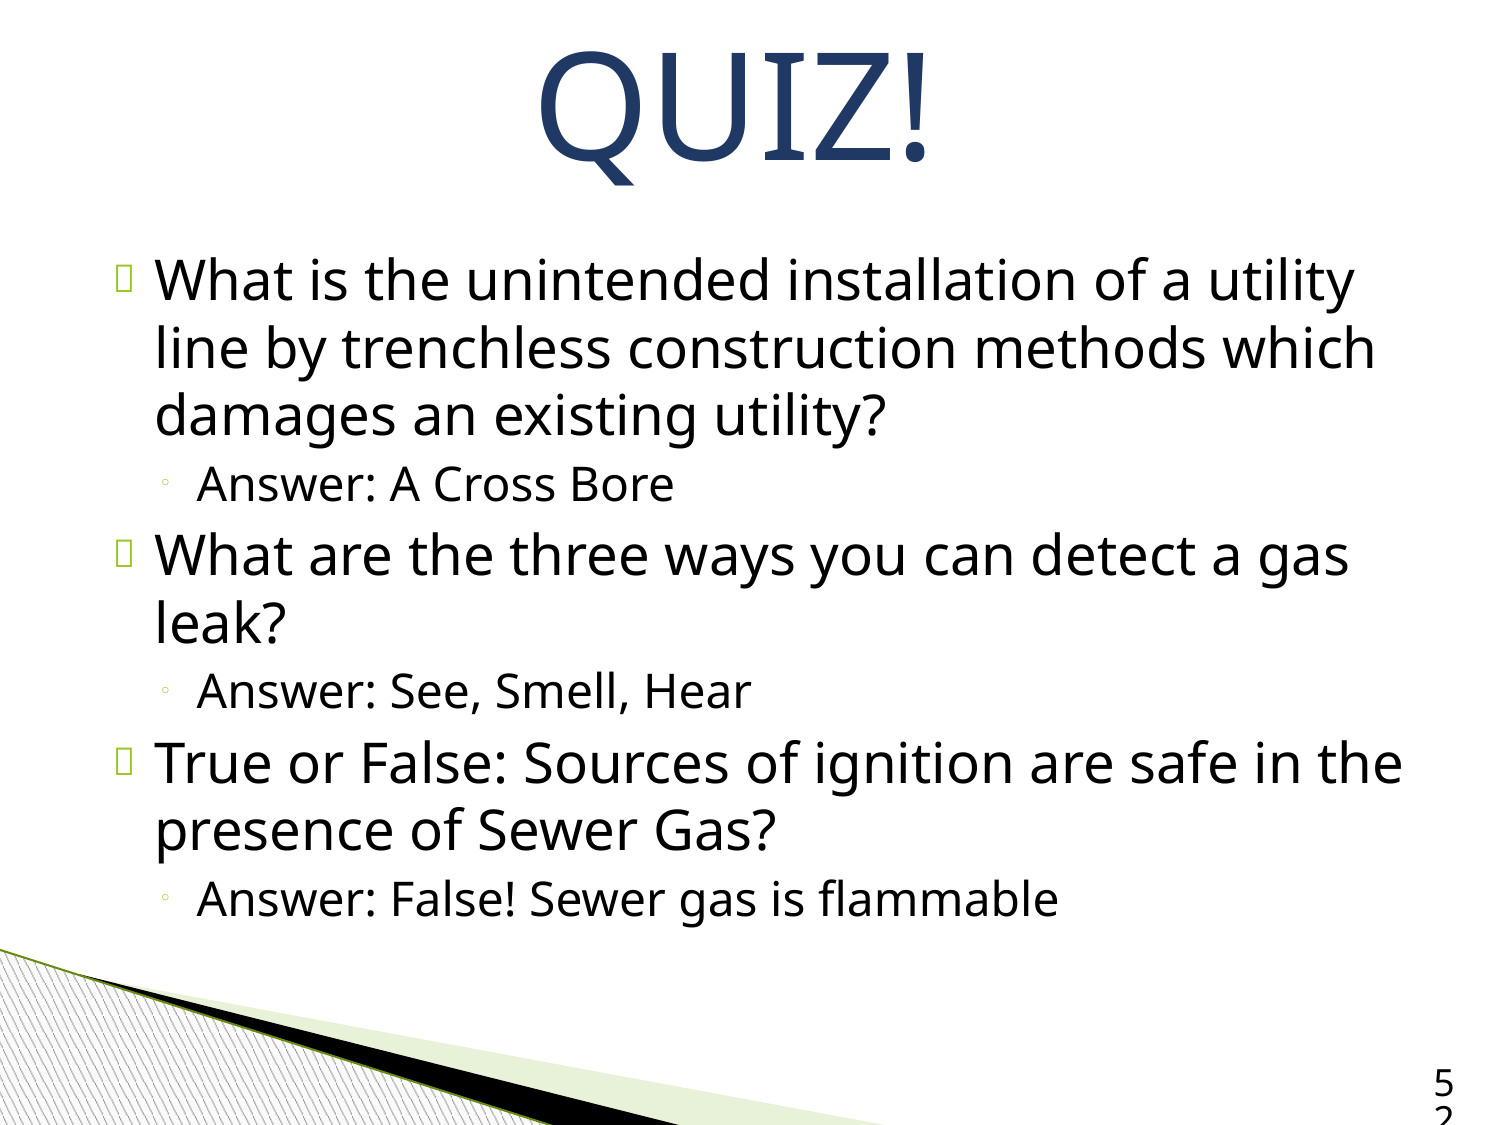

QUIZ!
# What is the unintended installation of a utility line by trenchless construction methods which damages an existing utility?
Answer: A Cross Bore
What are the three ways you can detect a gas leak?
Answer: See, Smell, Hear
True or False: Sources of ignition are safe in the presence of Sewer Gas?
Answer: False! Sewer gas is flammable